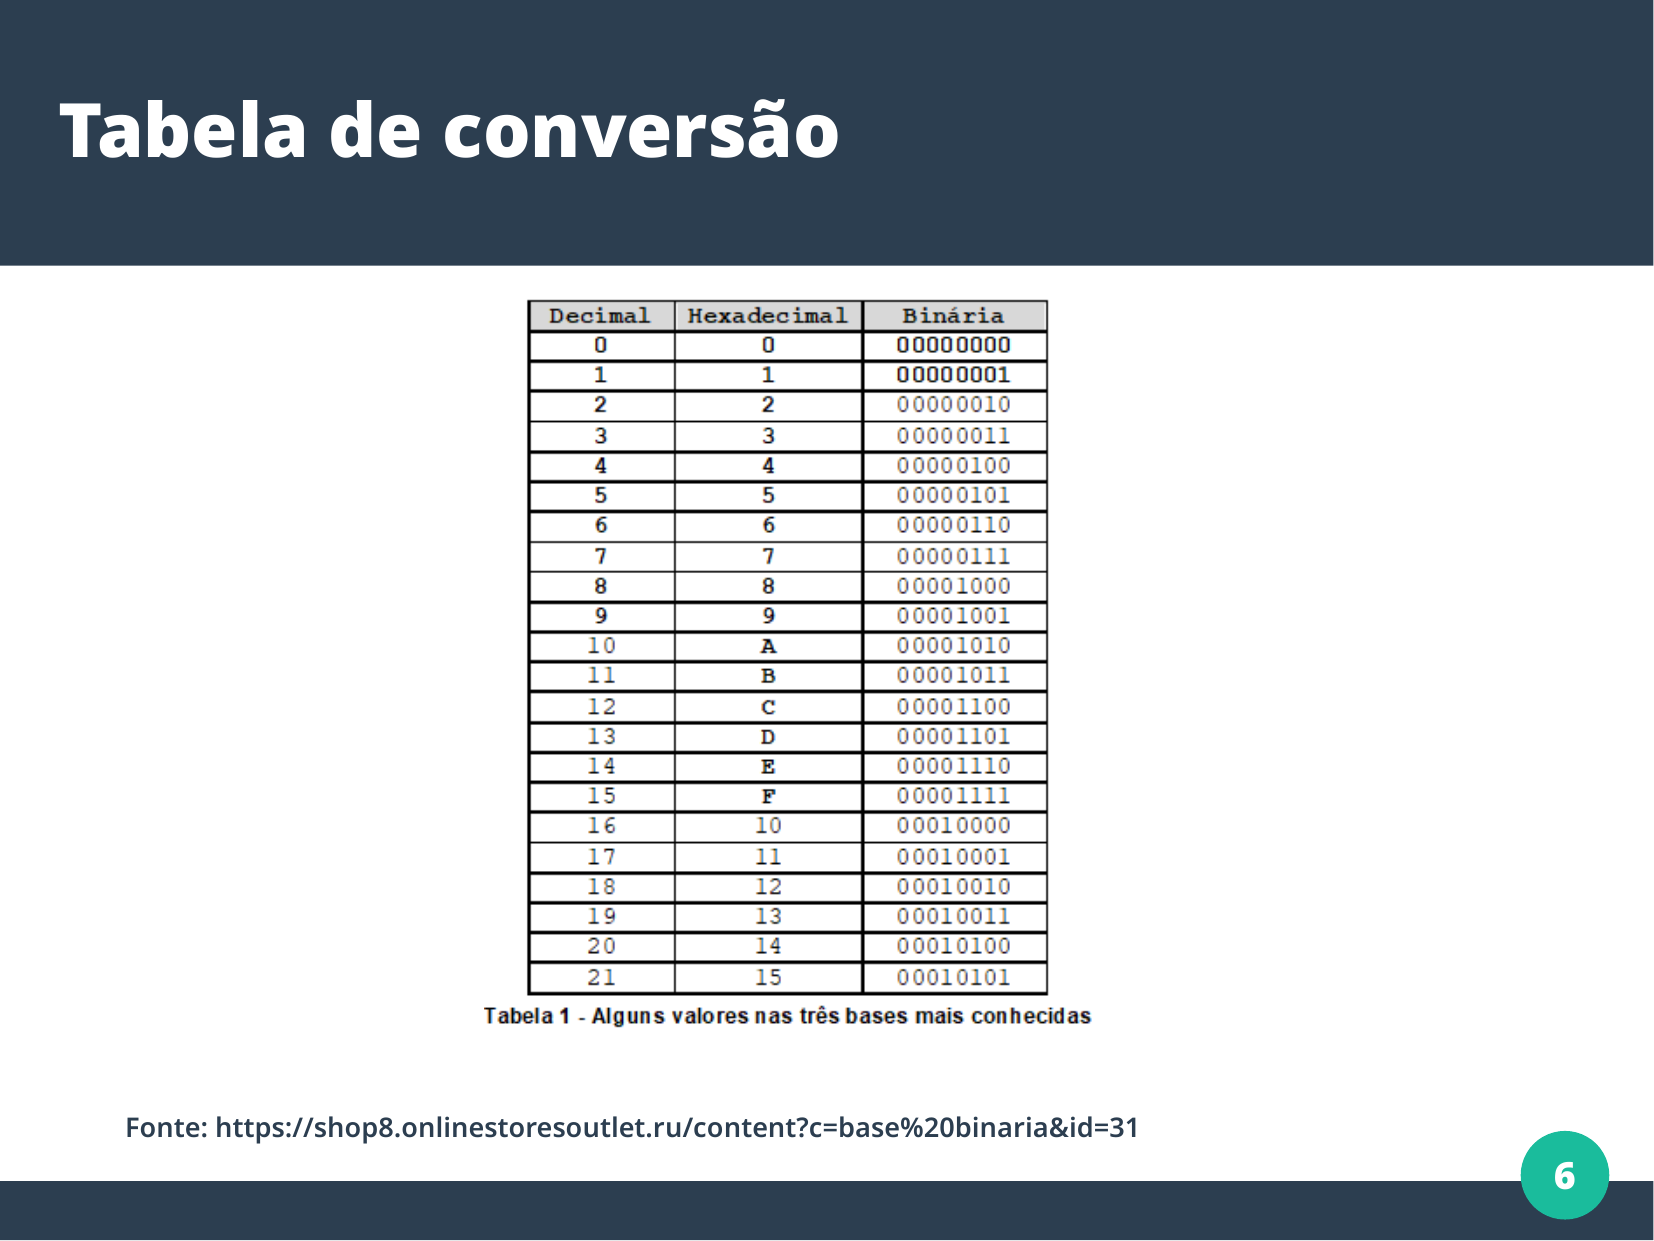

# Tabela de conversão
Fonte: https://shop8.onlinestoresoutlet.ru/content?c=base%20binaria&id=31
6